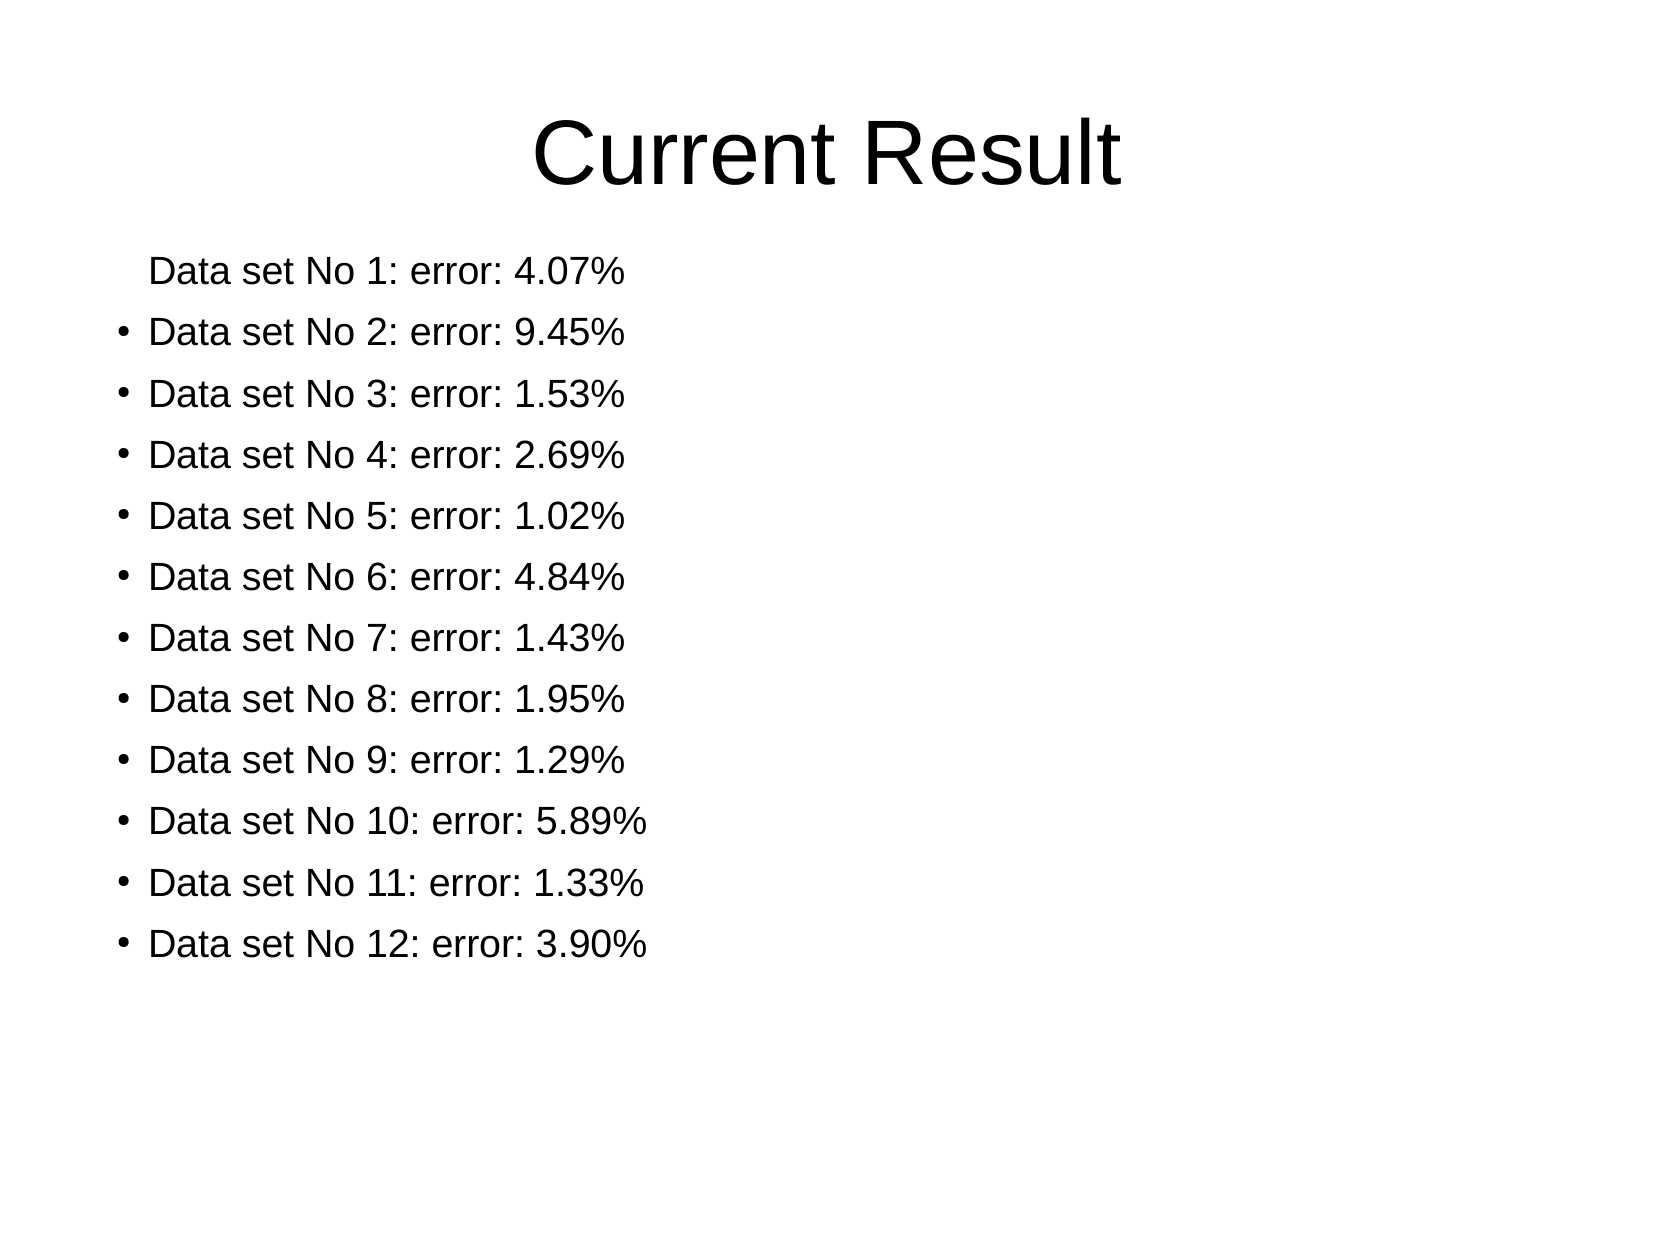

# Current Result
Data set No 1: error: 4.07%
Data set No 2: error: 9.45%
Data set No 3: error: 1.53%
Data set No 4: error: 2.69%
Data set No 5: error: 1.02%
Data set No 6: error: 4.84%
Data set No 7: error: 1.43%
Data set No 8: error: 1.95%
Data set No 9: error: 1.29%
Data set No 10: error: 5.89%
Data set No 11: error: 1.33%
Data set No 12: error: 3.90%